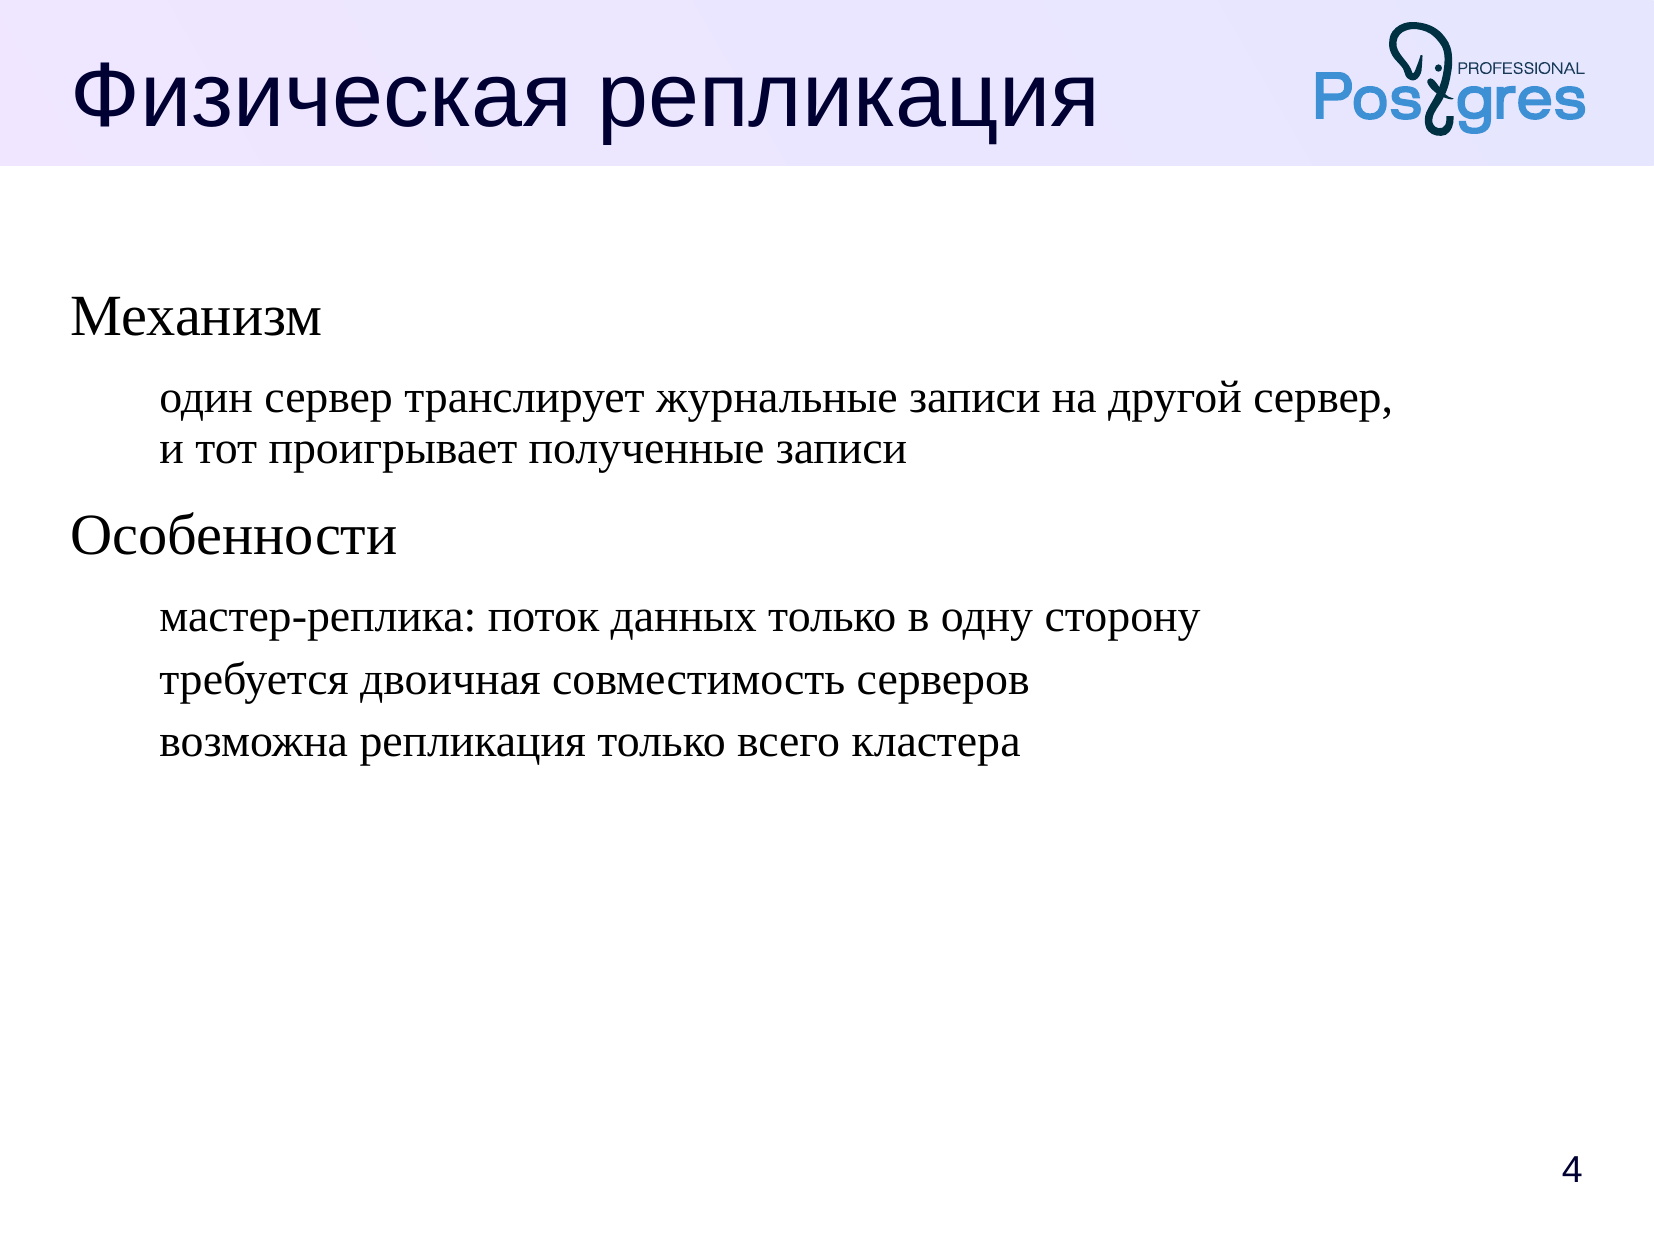

# Физическая репликация
Механизм
один сервер транслирует журнальные записи на другой сервер,
и тот проигрывает полученные записи
Особенности
мастер-реплика: поток данных только в одну сторону
требуется двоичная совместимость серверов
возможна репликация только всего кластера